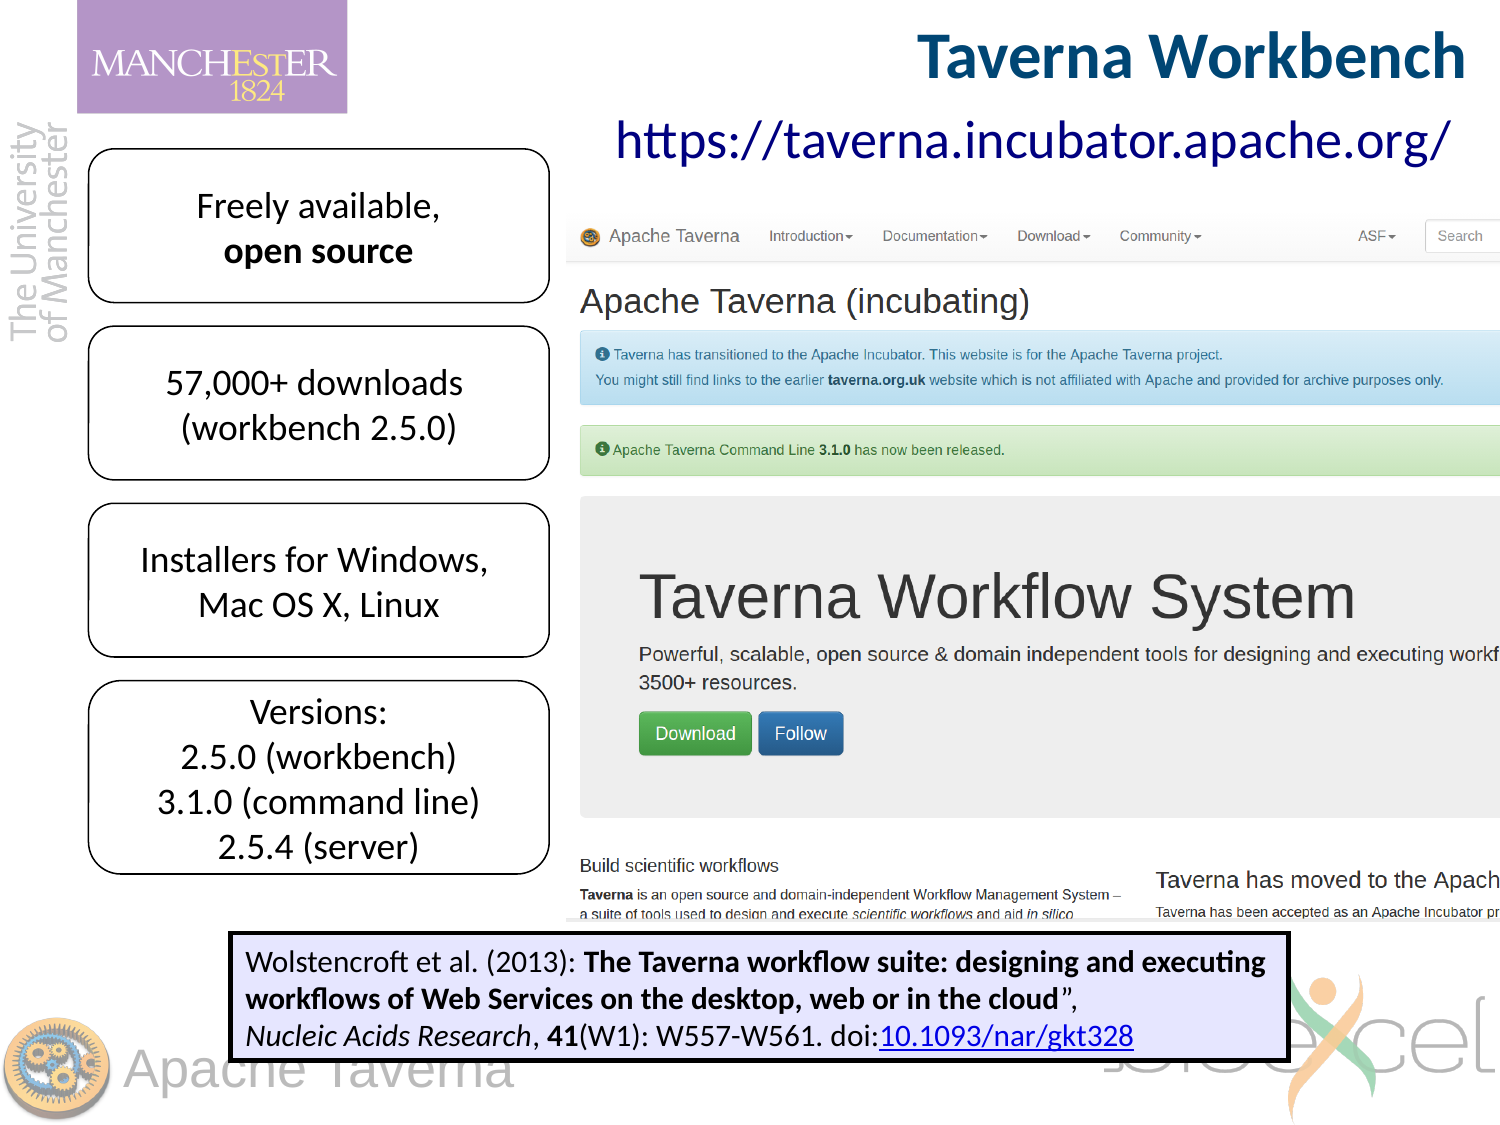

Taverna Workbench
https://taverna.incubator.apache.org/
Freely available,
open source
57,000+ downloads
(workbench 2.5.0)
Installers for Windows,
Mac OS X, Linux
Versions:
2.5.0 (workbench)
3.1.0 (command line)
2.5.4 (server)
Wolstencroft et al. (2013): The Taverna workflow suite: designing and executing
workflows of Web Services on the desktop, web or in the cloud”,
Nucleic Acids Research, 41(W1): W557-W561. doi:10.1093/nar/gkt328